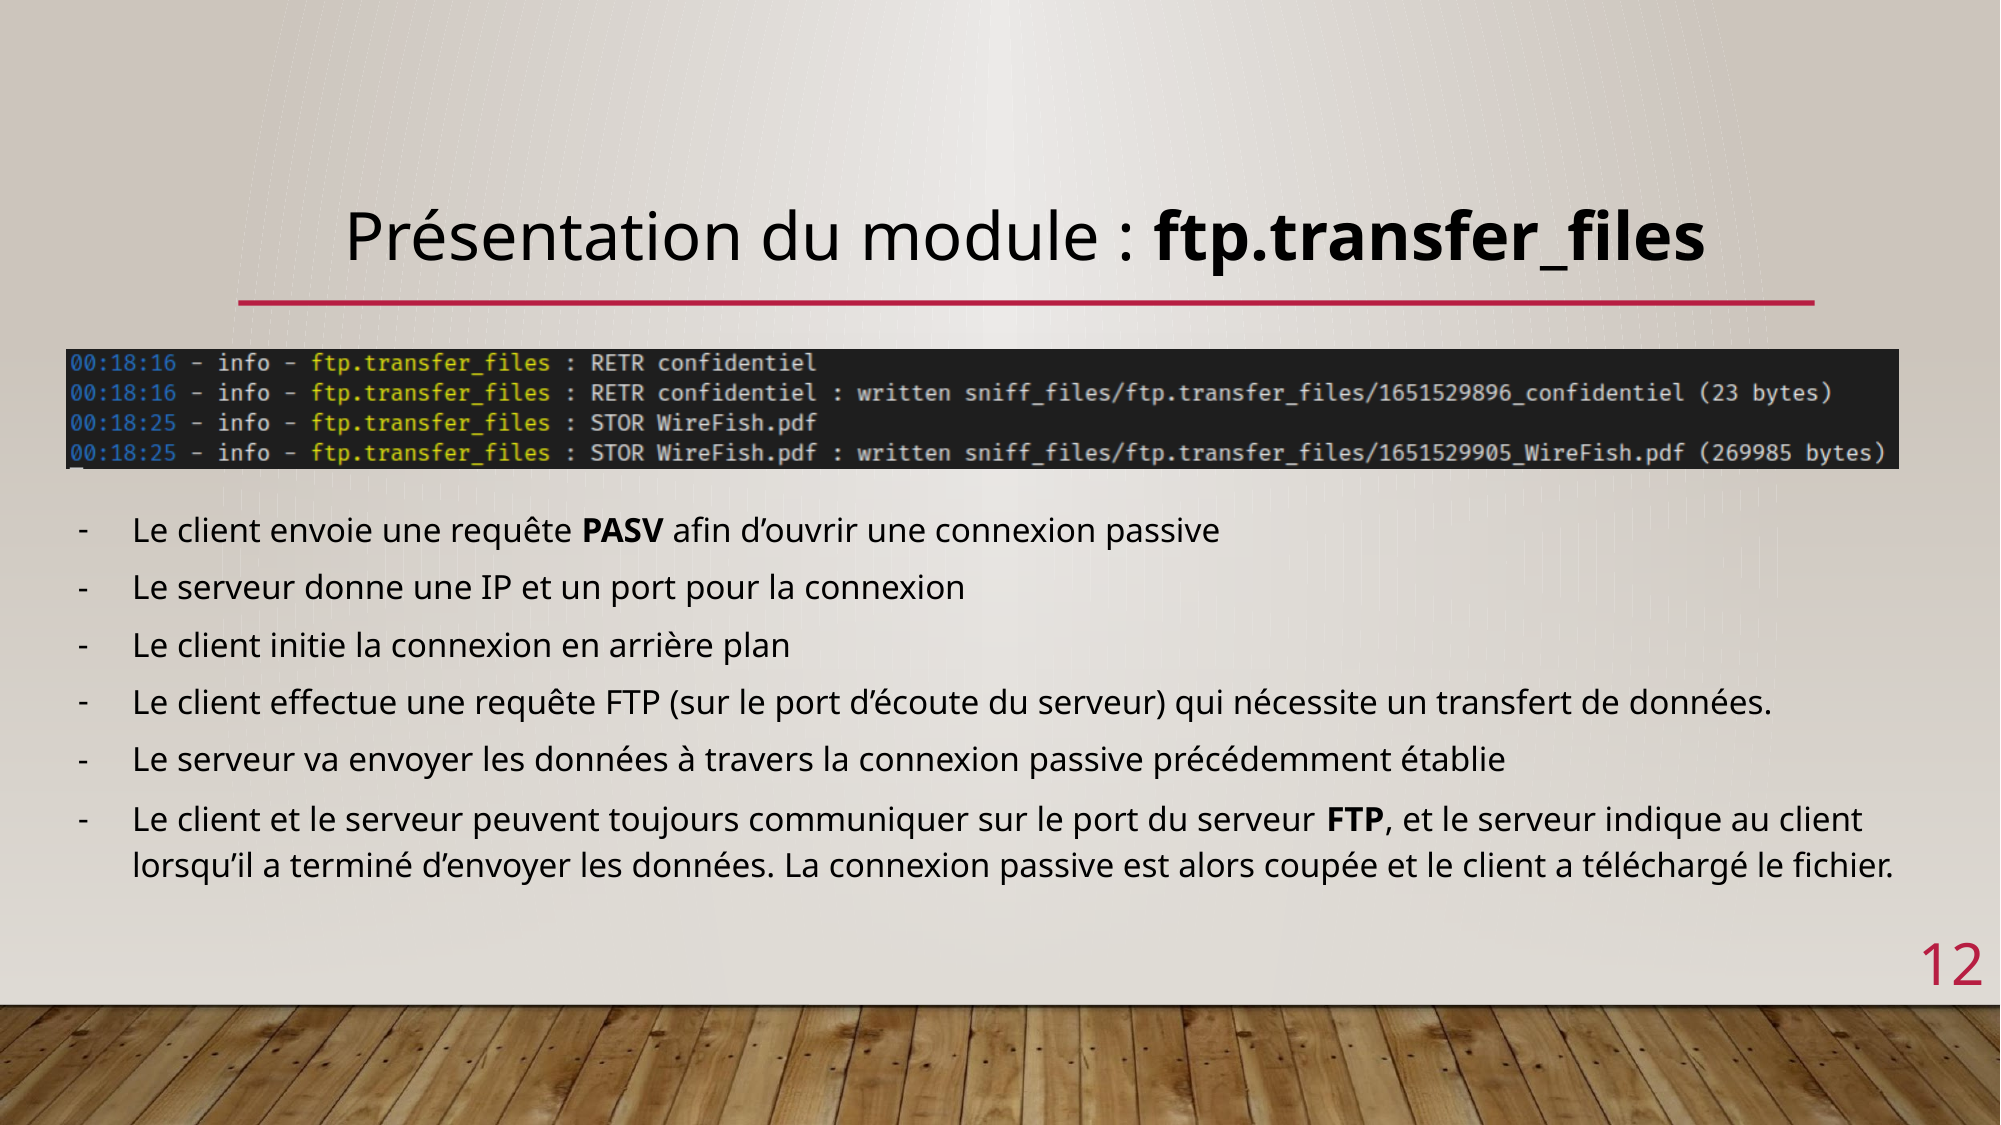

# Présentation du module : ftp.transfer_files
Le client envoie une requête PASV afin d’ouvrir une connexion passive
Le serveur donne une IP et un port pour la connexion
Le client initie la connexion en arrière plan
Le client effectue une requête FTP (sur le port d’écoute du serveur) qui nécessite un transfert de données.
Le serveur va envoyer les données à travers la connexion passive précédemment établie
Le client et le serveur peuvent toujours communiquer sur le port du serveur FTP, et le serveur indique au client lorsqu’il a terminé d’envoyer les données. La connexion passive est alors coupée et le client a téléchargé le fichier.